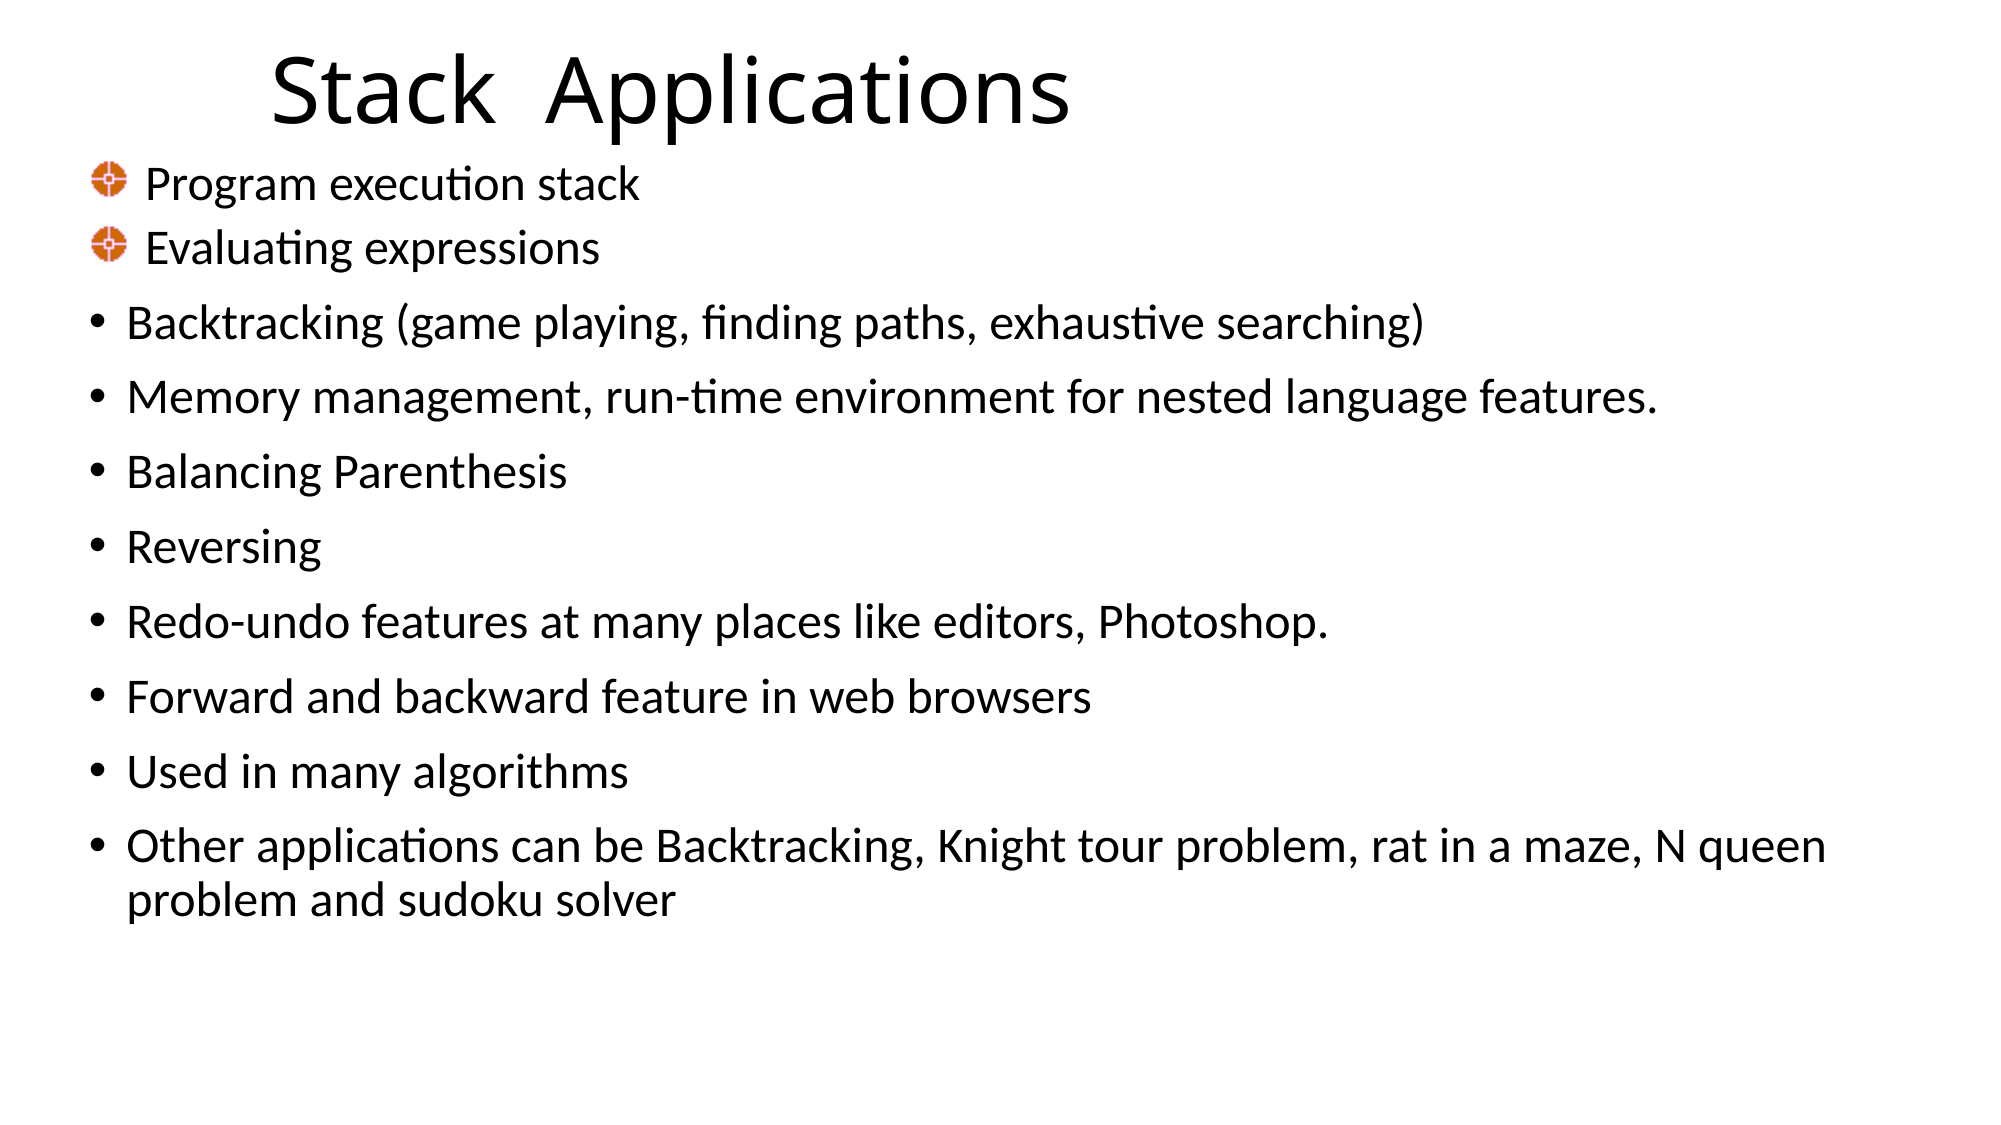

# Stack Applications
Program execution stack
Evaluating expressions
Backtracking (game playing, finding paths, exhaustive searching)
Memory management, run-time environment for nested language features.
Balancing Parenthesis
Reversing
Redo-undo features at many places like editors, Photoshop.
Forward and backward feature in web browsers
Used in many algorithms
Other applications can be Backtracking, Knight tour problem, rat in a maze, N queen problem and sudoku solver